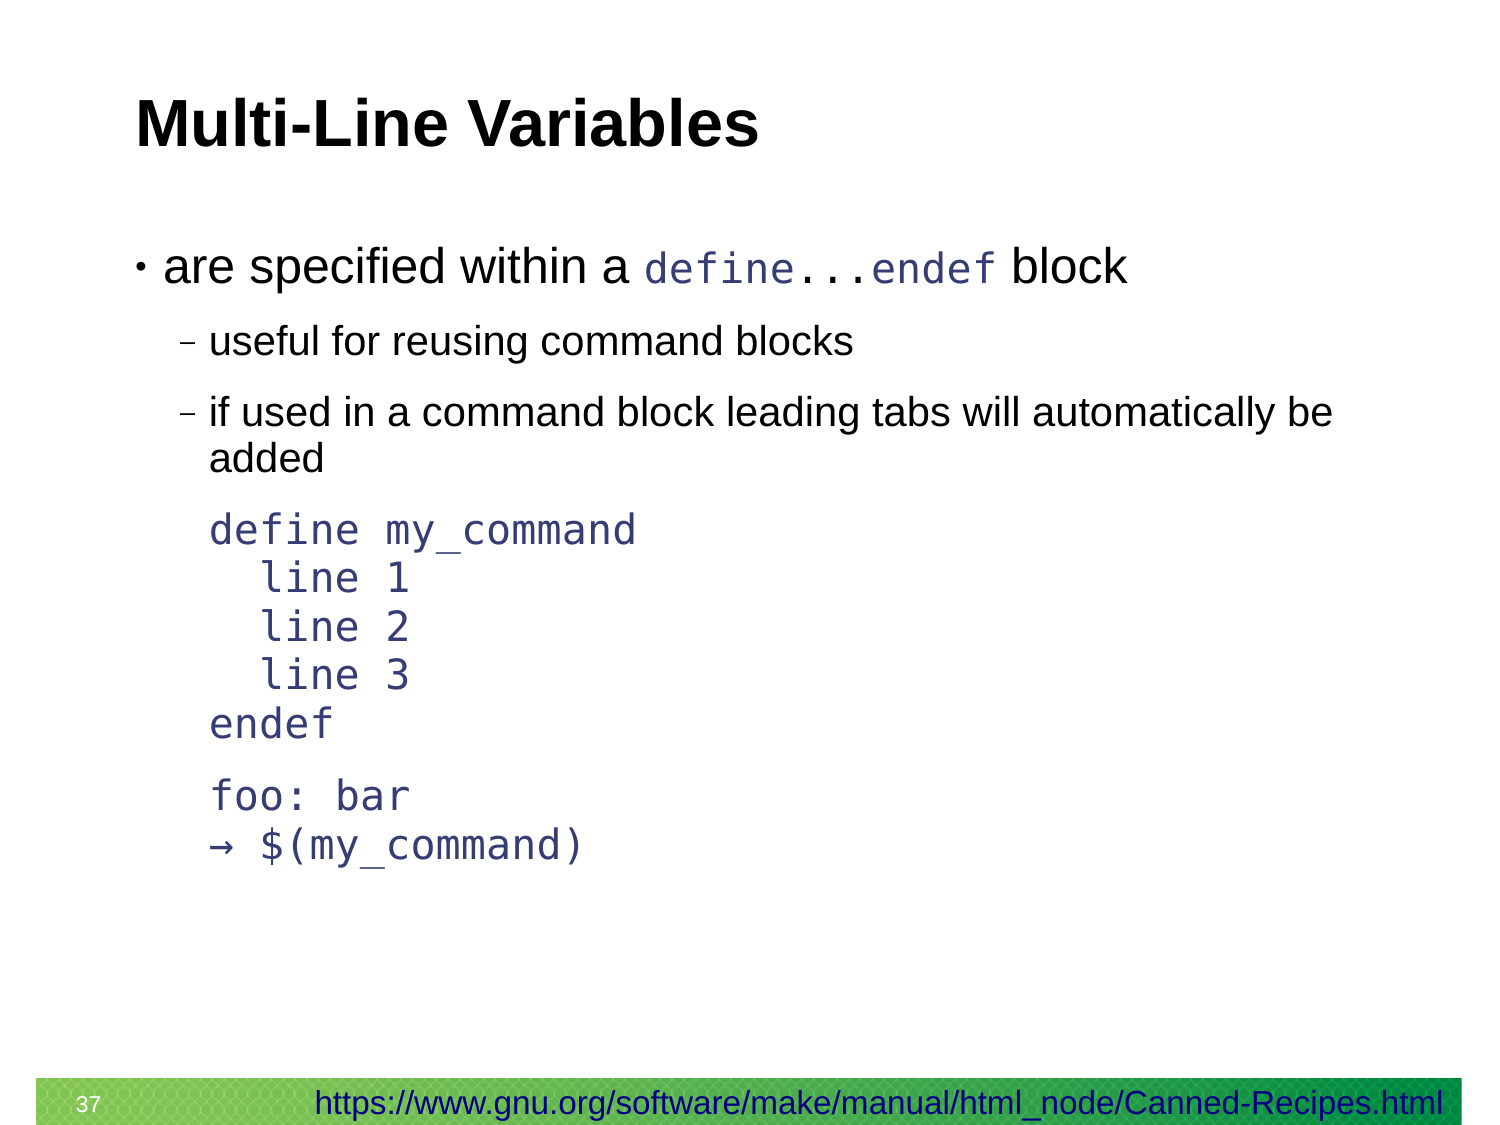

# Multi-Line Variables
are specified within a define...endef block
useful for reusing command blocks
if used in a command block leading tabs will automatically be added
define my_command
 line 1
 line 2
 line 3
endef
foo: bar
→ $(my_command)
https://www.gnu.org/software/make/manual/html_node/Canned-Recipes.html